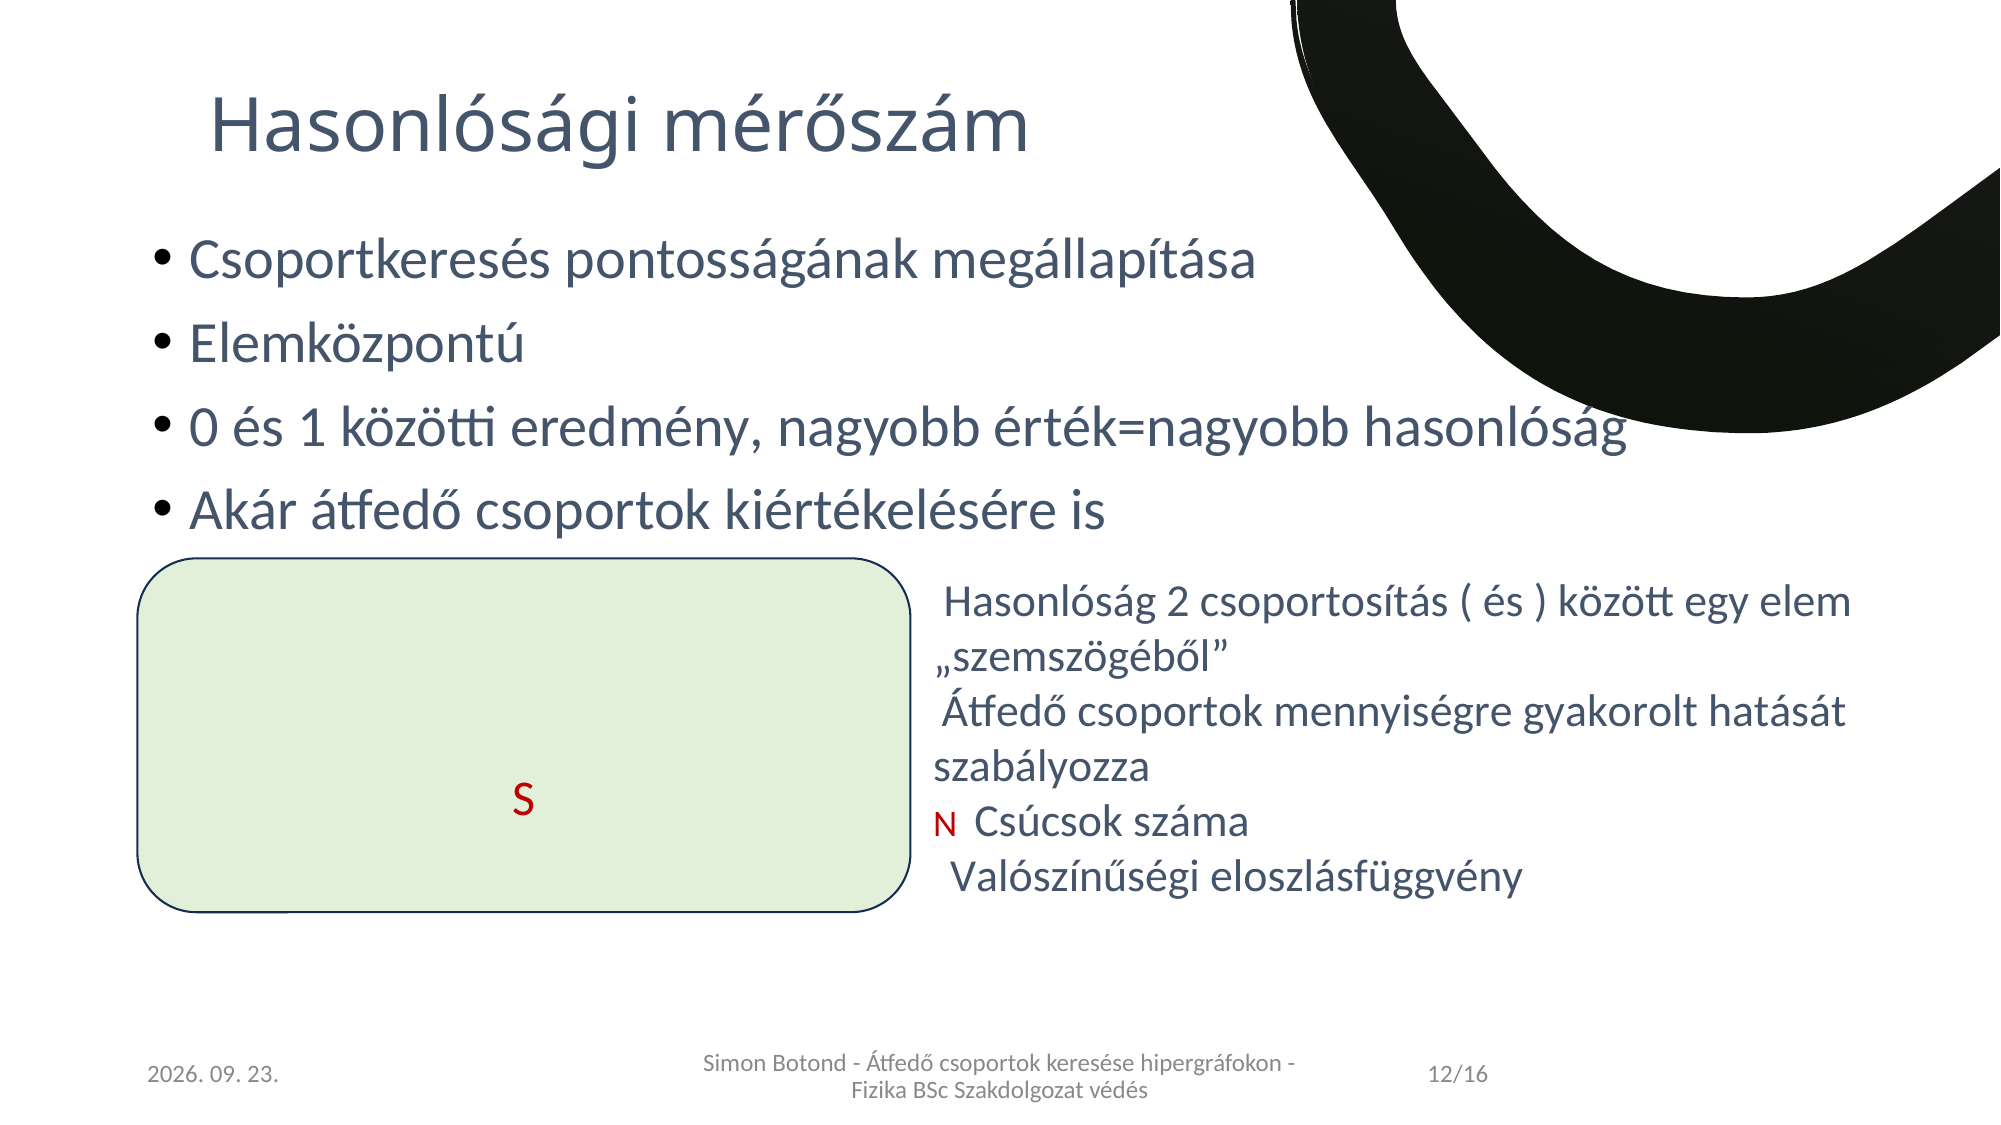

# Hasonlósági mérőszám
Csoportkeresés pontosságának megállapítása
Elemközpontú
0 és 1 közötti eredmény, nagyobb érték=nagyobb hasonlóság
Akár átfedő csoportok kiértékelésére is
S
 Hasonlóság 2 csoportosítás ( és ) között egy elem „szemszögéből”
 Átfedő csoportok mennyiségre gyakorolt hatását szabályozza
N Csúcsok száma
 Valószínűségi eloszlásfüggvény
Simon Botond - Átfedő csoportok keresése hipergráfokon - Fizika BSc Szakdolgozat védés
12/16